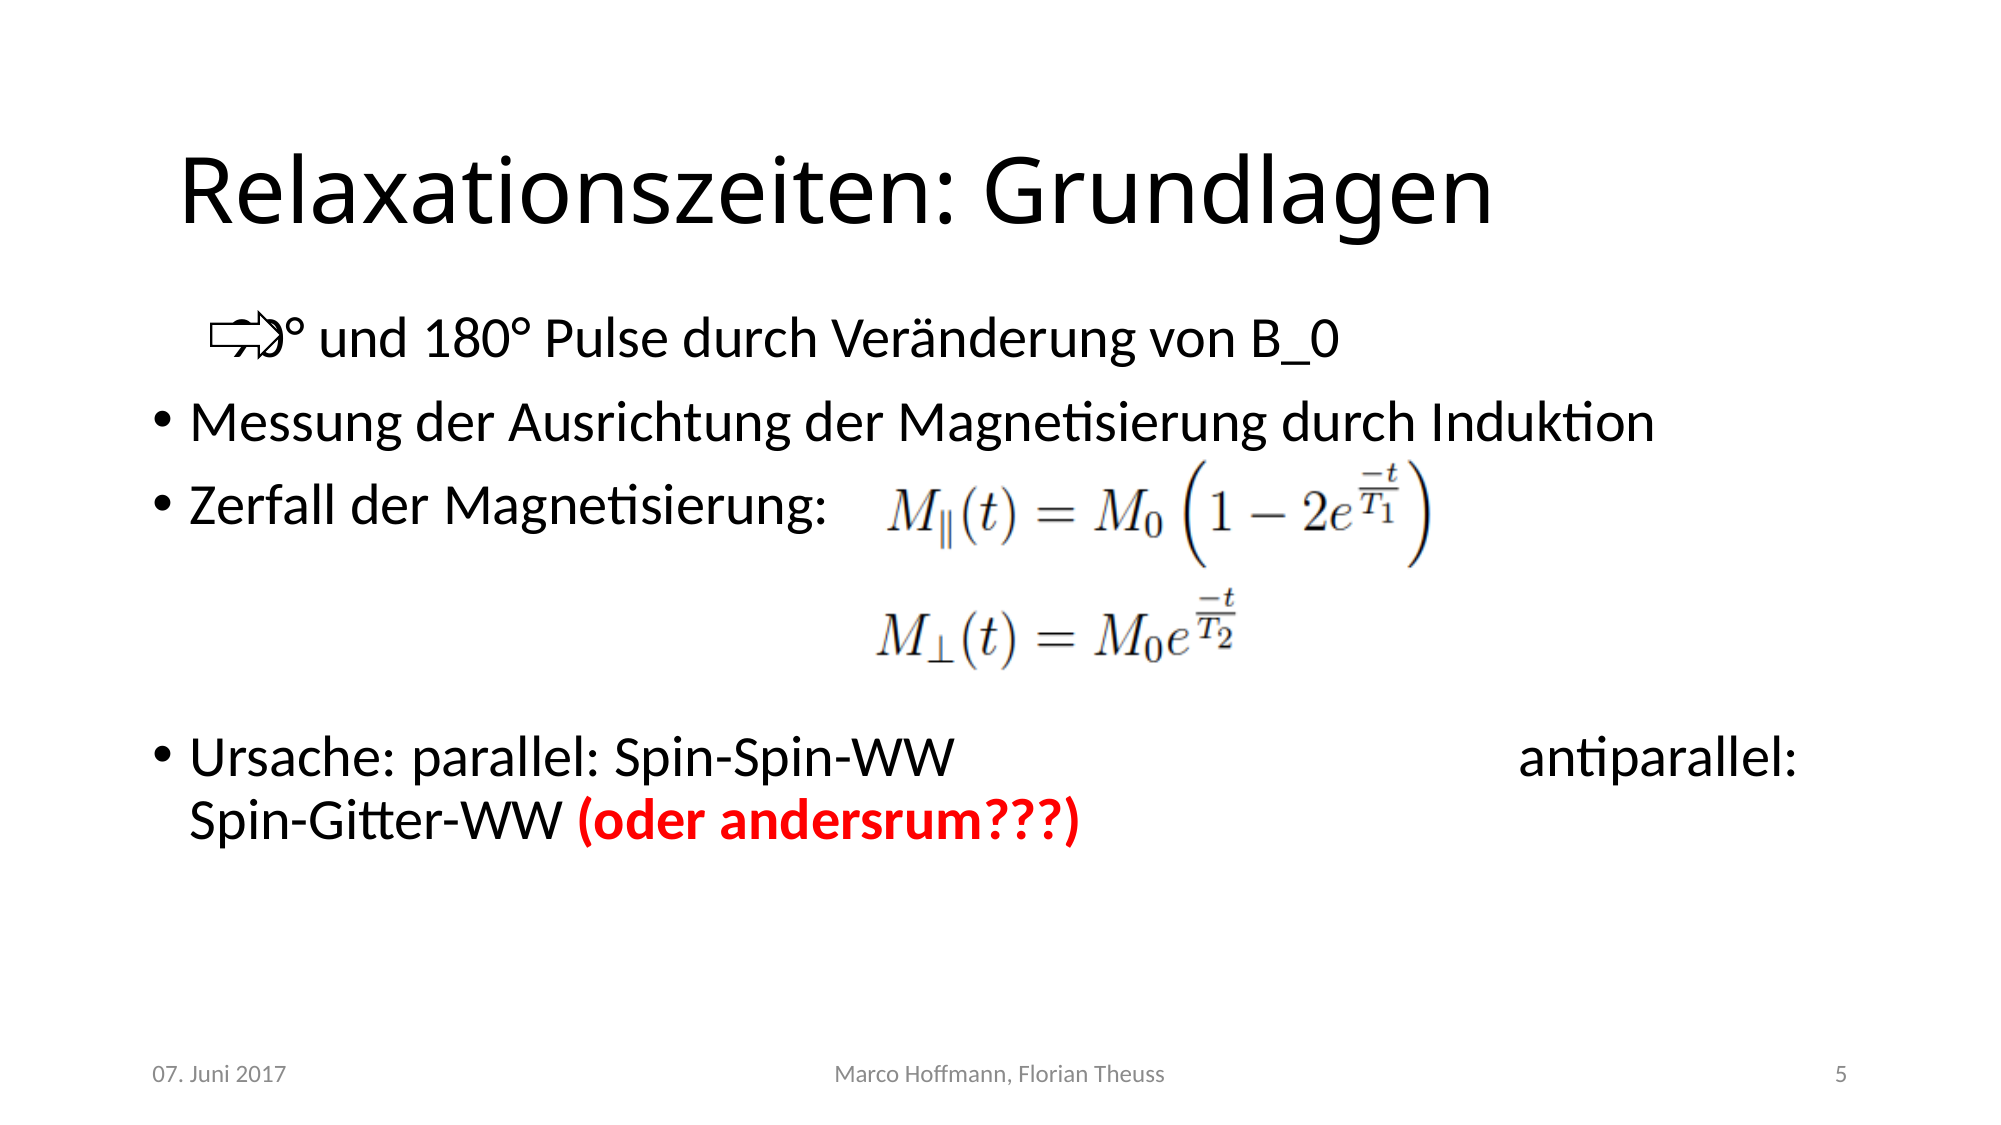

Relaxationszeiten: Grundlagen
# 90° und 180° Pulse durch Veränderung von B_0
Messung der Ausrichtung der Magnetisierung durch Induktion
Zerfall der Magnetisierung:
Ursache: 	parallel: Spin-Spin-WW								antiparallel: Spin-Gitter-WW (oder andersrum???)
07. Juni 2017
Marco Hoffmann, Florian Theuss